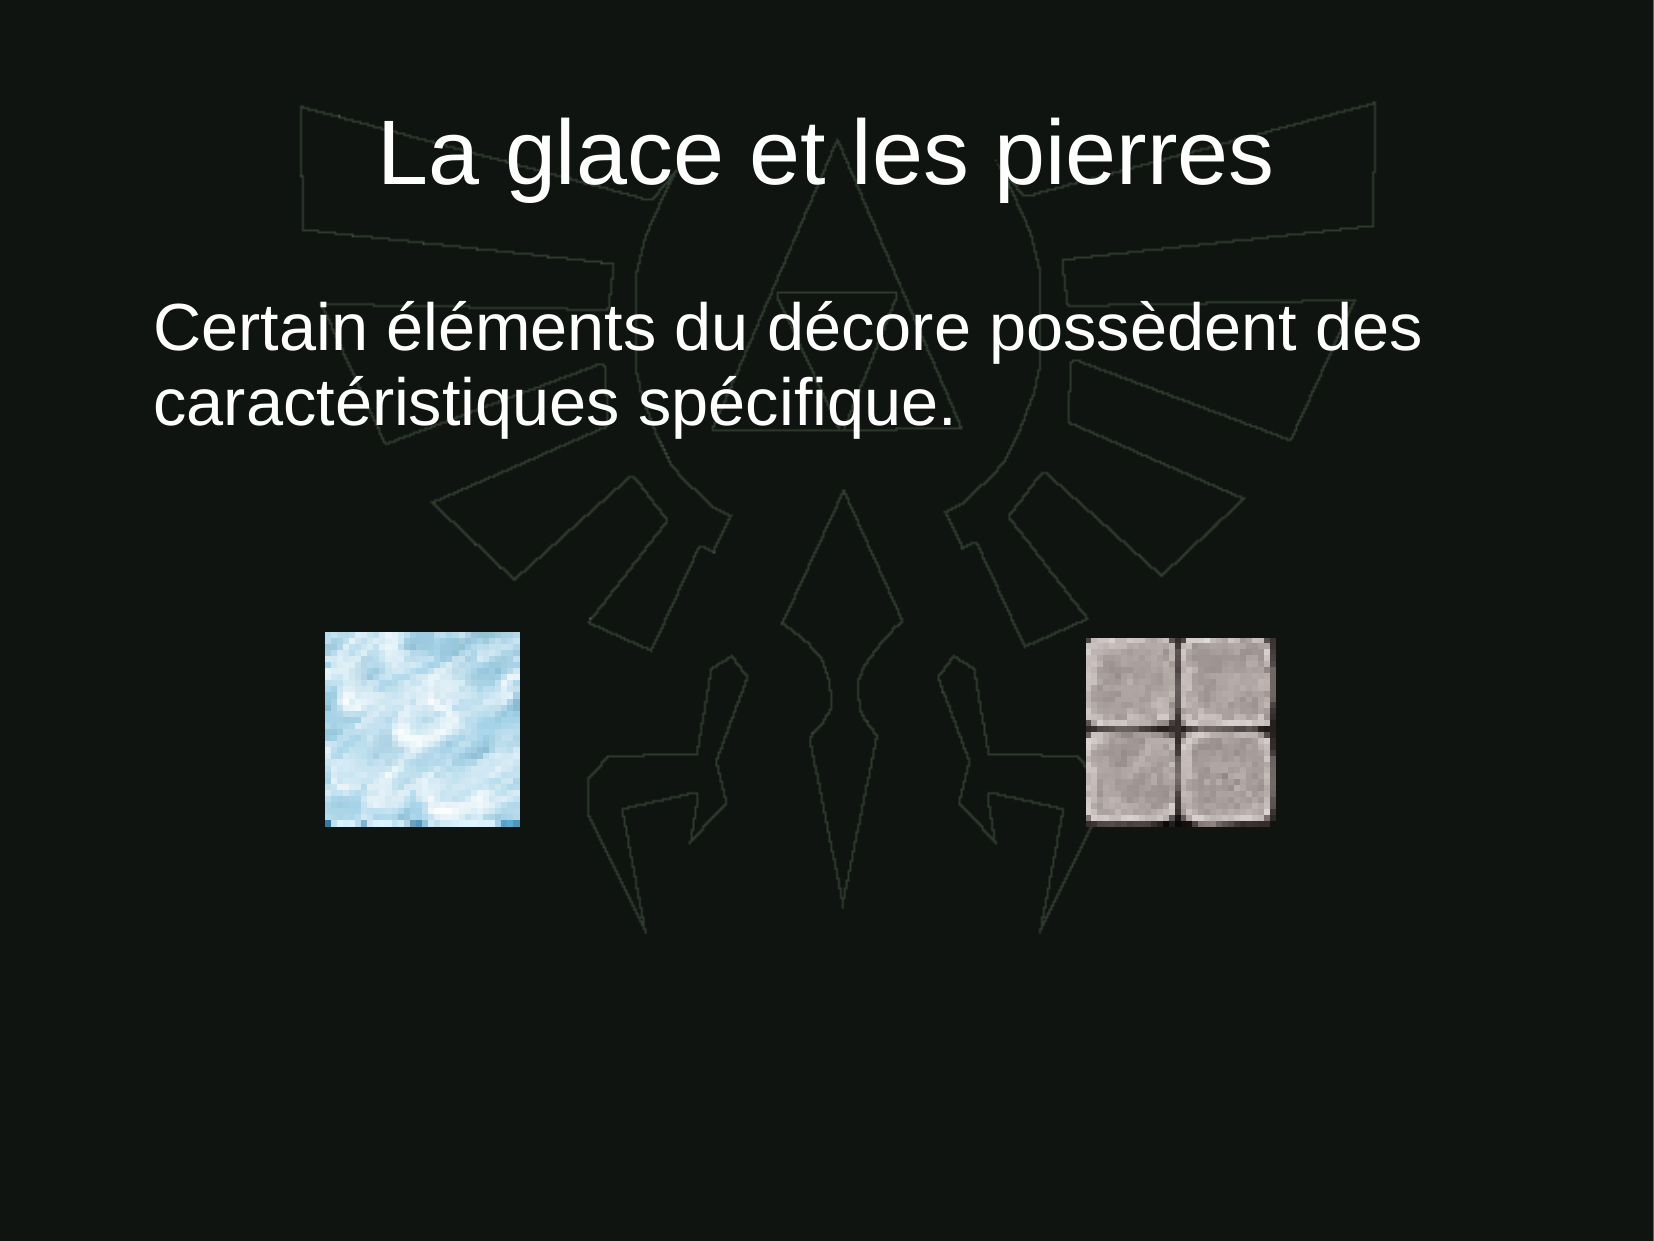

# La glace et les pierres
Certain éléments du décore possèdent des caractéristiques spécifique.